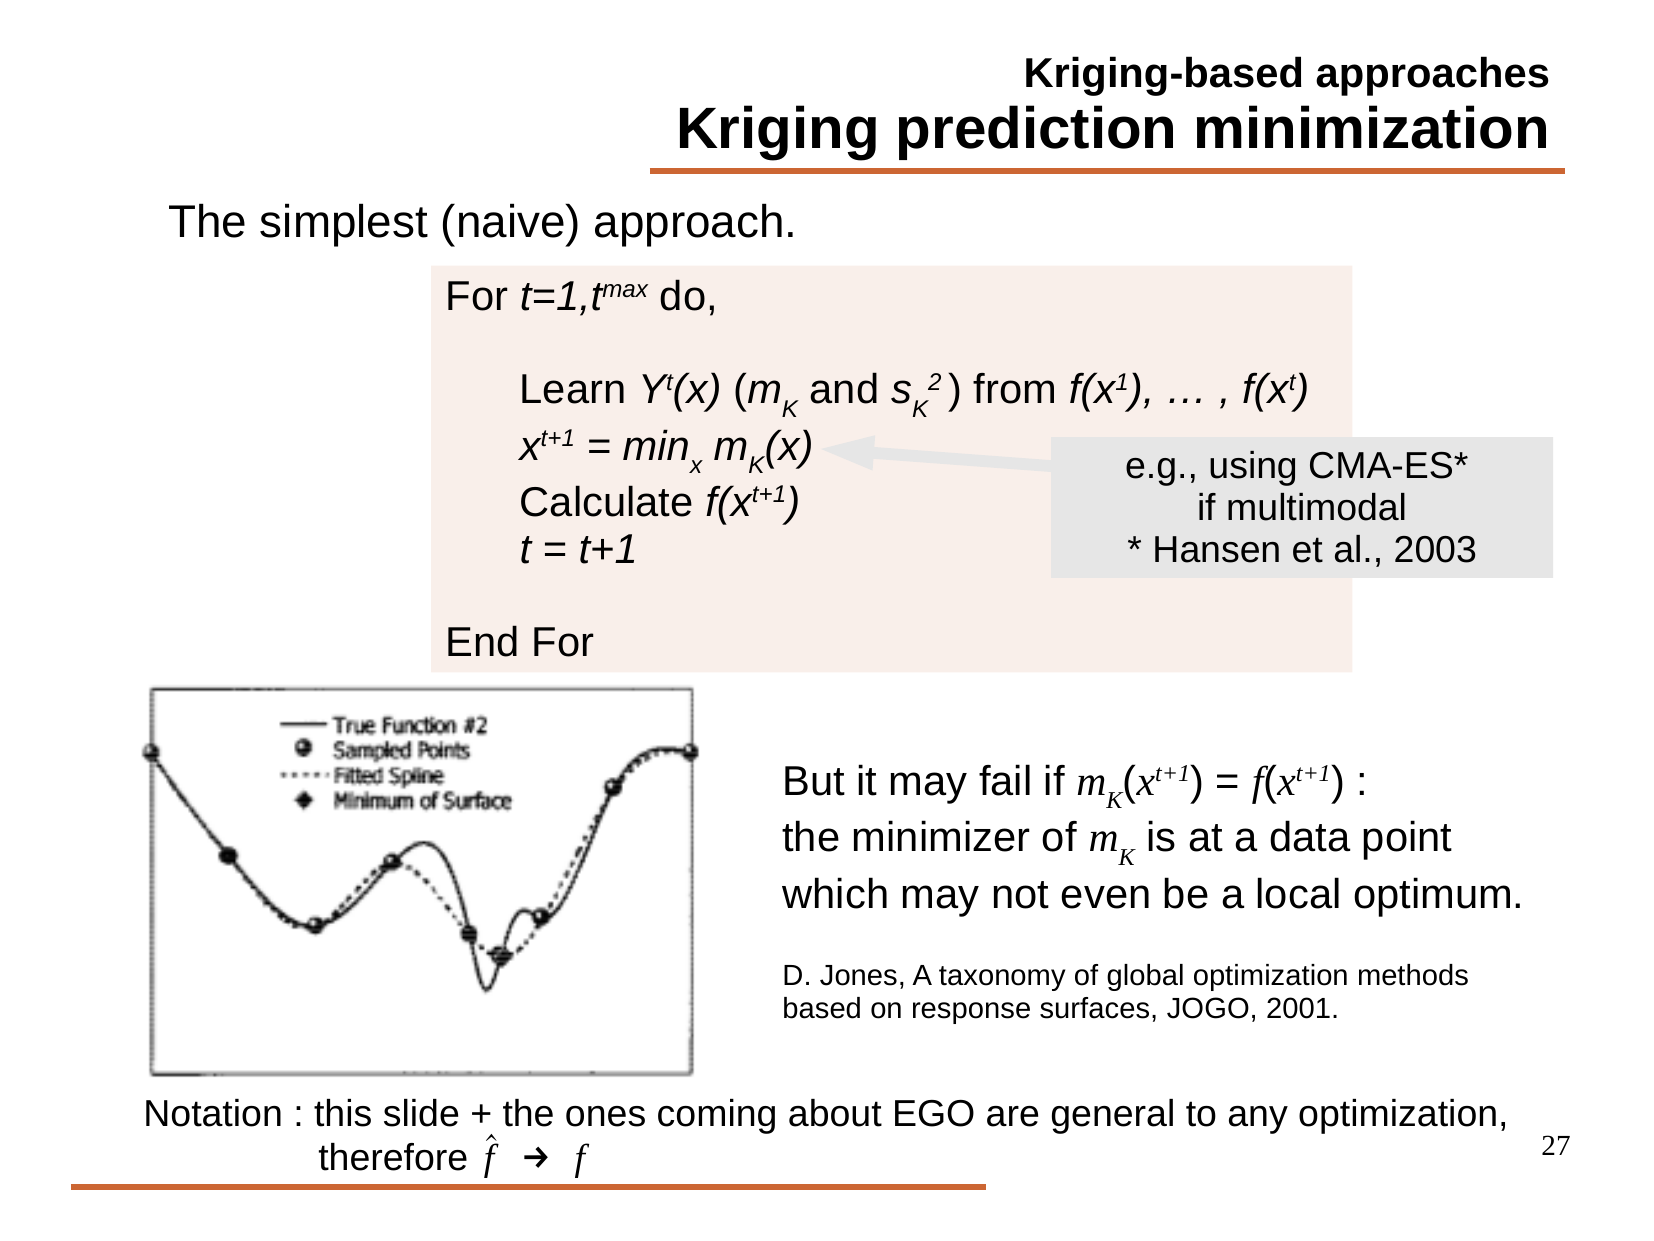

Kriging-based approaches
Kriging prediction minimization
The simplest (naive) approach.
For t=1,tmax do,
	Learn Yt(x) (mK and sK2 ) from f(x1), … , f(xt)
	xt+1 = minx mK(x)
	Calculate f(xt+1)
	t = t+1
End For
e.g., using CMA-ES*
if multimodal
* Hansen et al., 2003
But it may fail if mK(xt+1) = f(xt+1) :
the minimizer of mK is at a data point which may not even be a local optimum.
D. Jones, A taxonomy of global optimization methods based on response surfaces, JOGO, 2001.
27